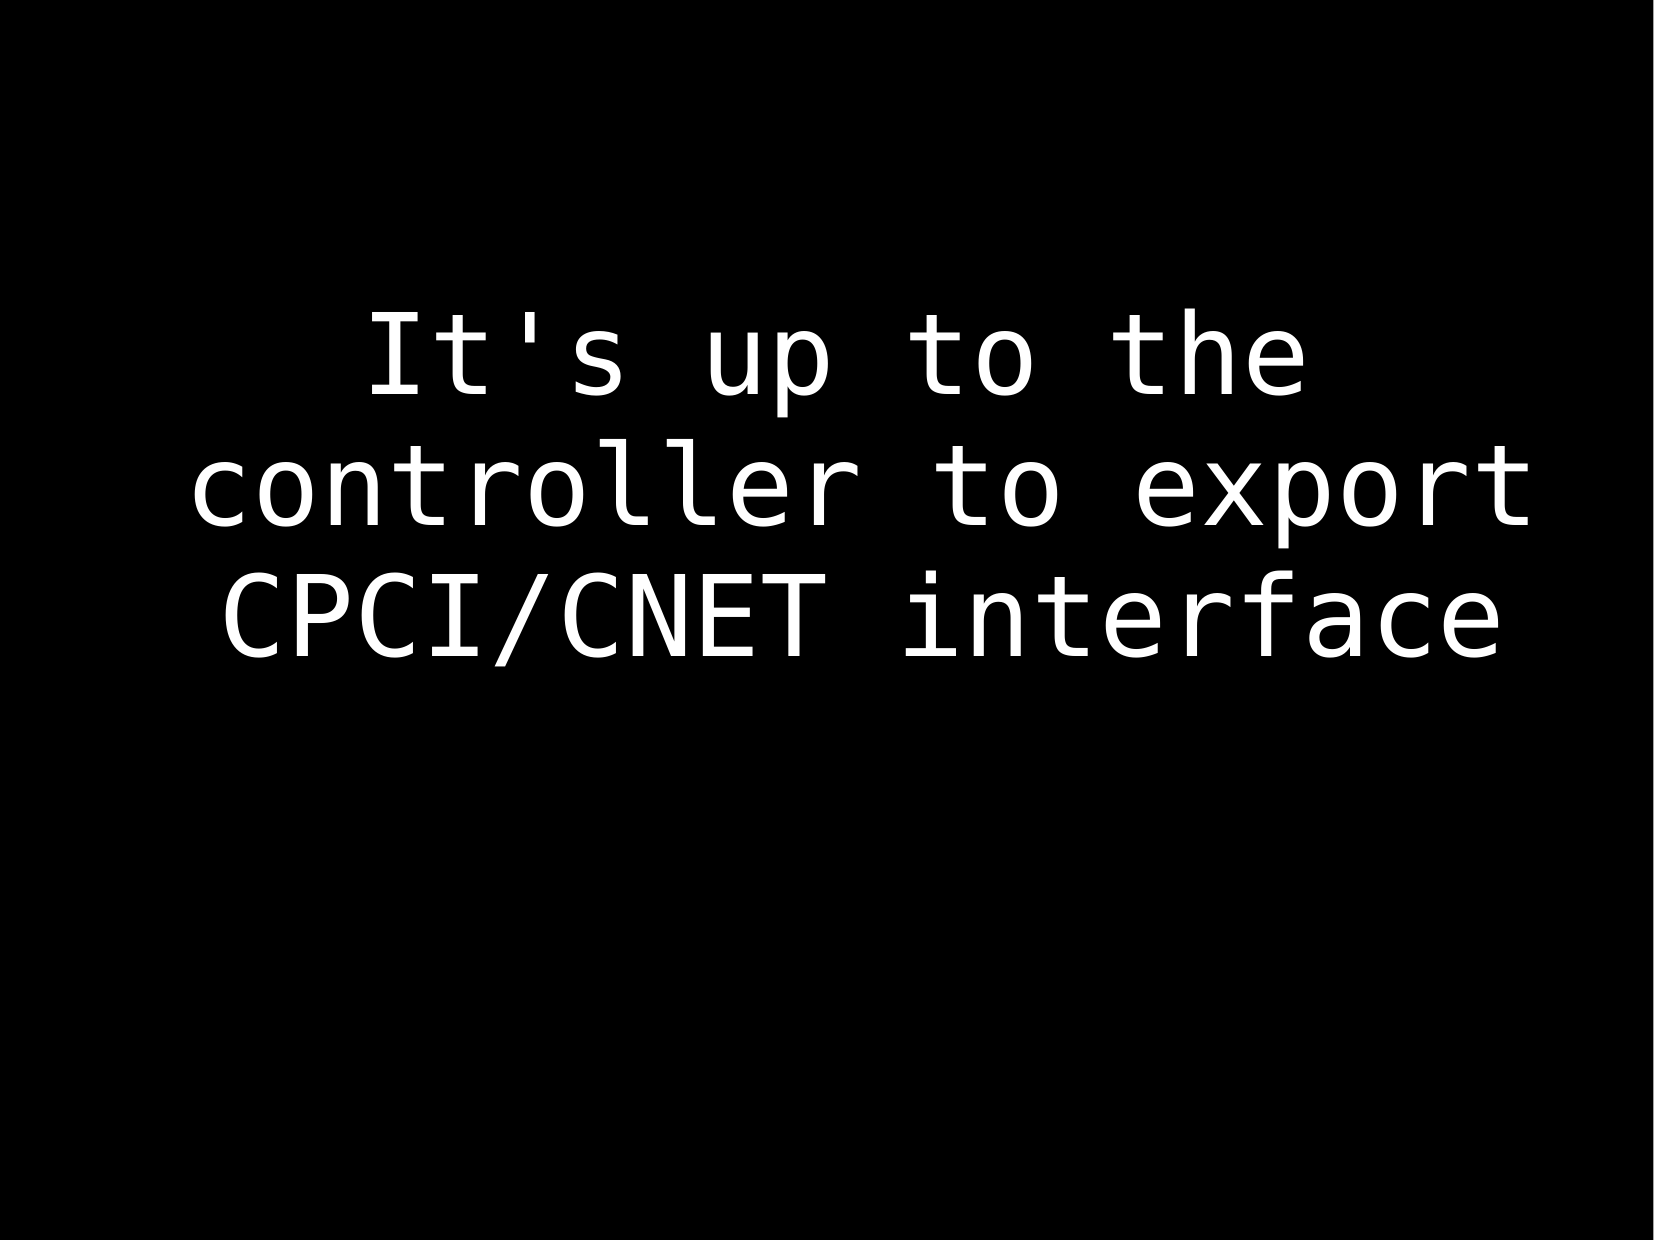

# It's up to the controller to export CPCI/CNET interface